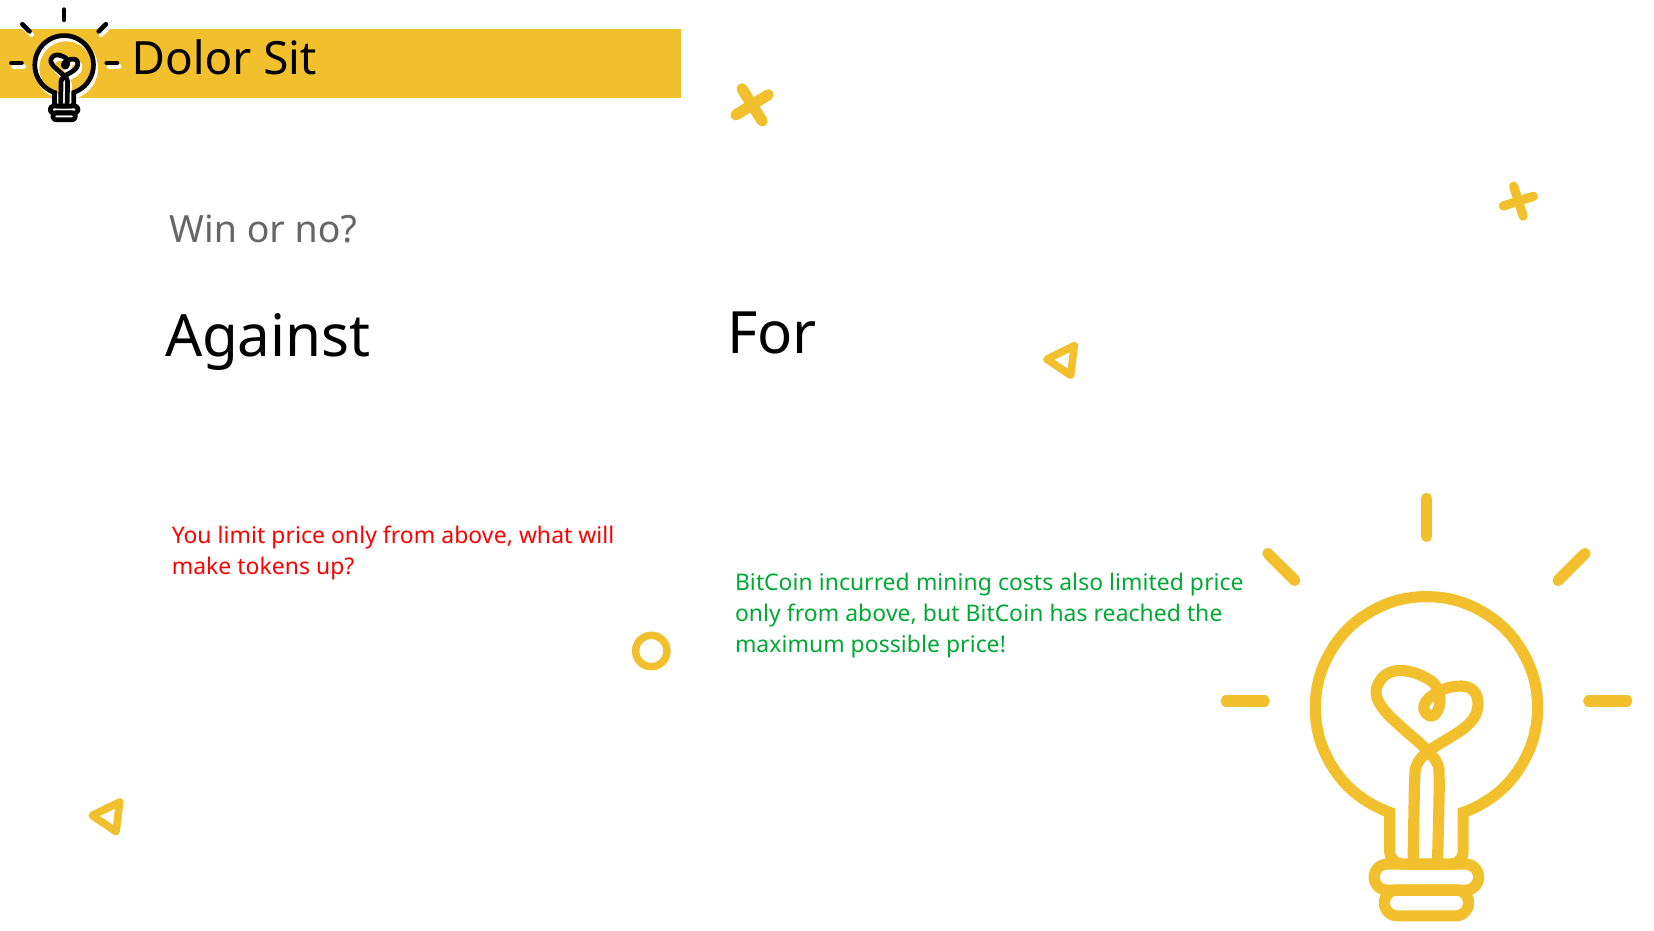

Dolor Sit
# Win or no?
For
Against
BitCoin incurred mining costs also limited price only from above, but BitCoin has reached the maximum possible price!
You limit price only from above, what will make tokens up?